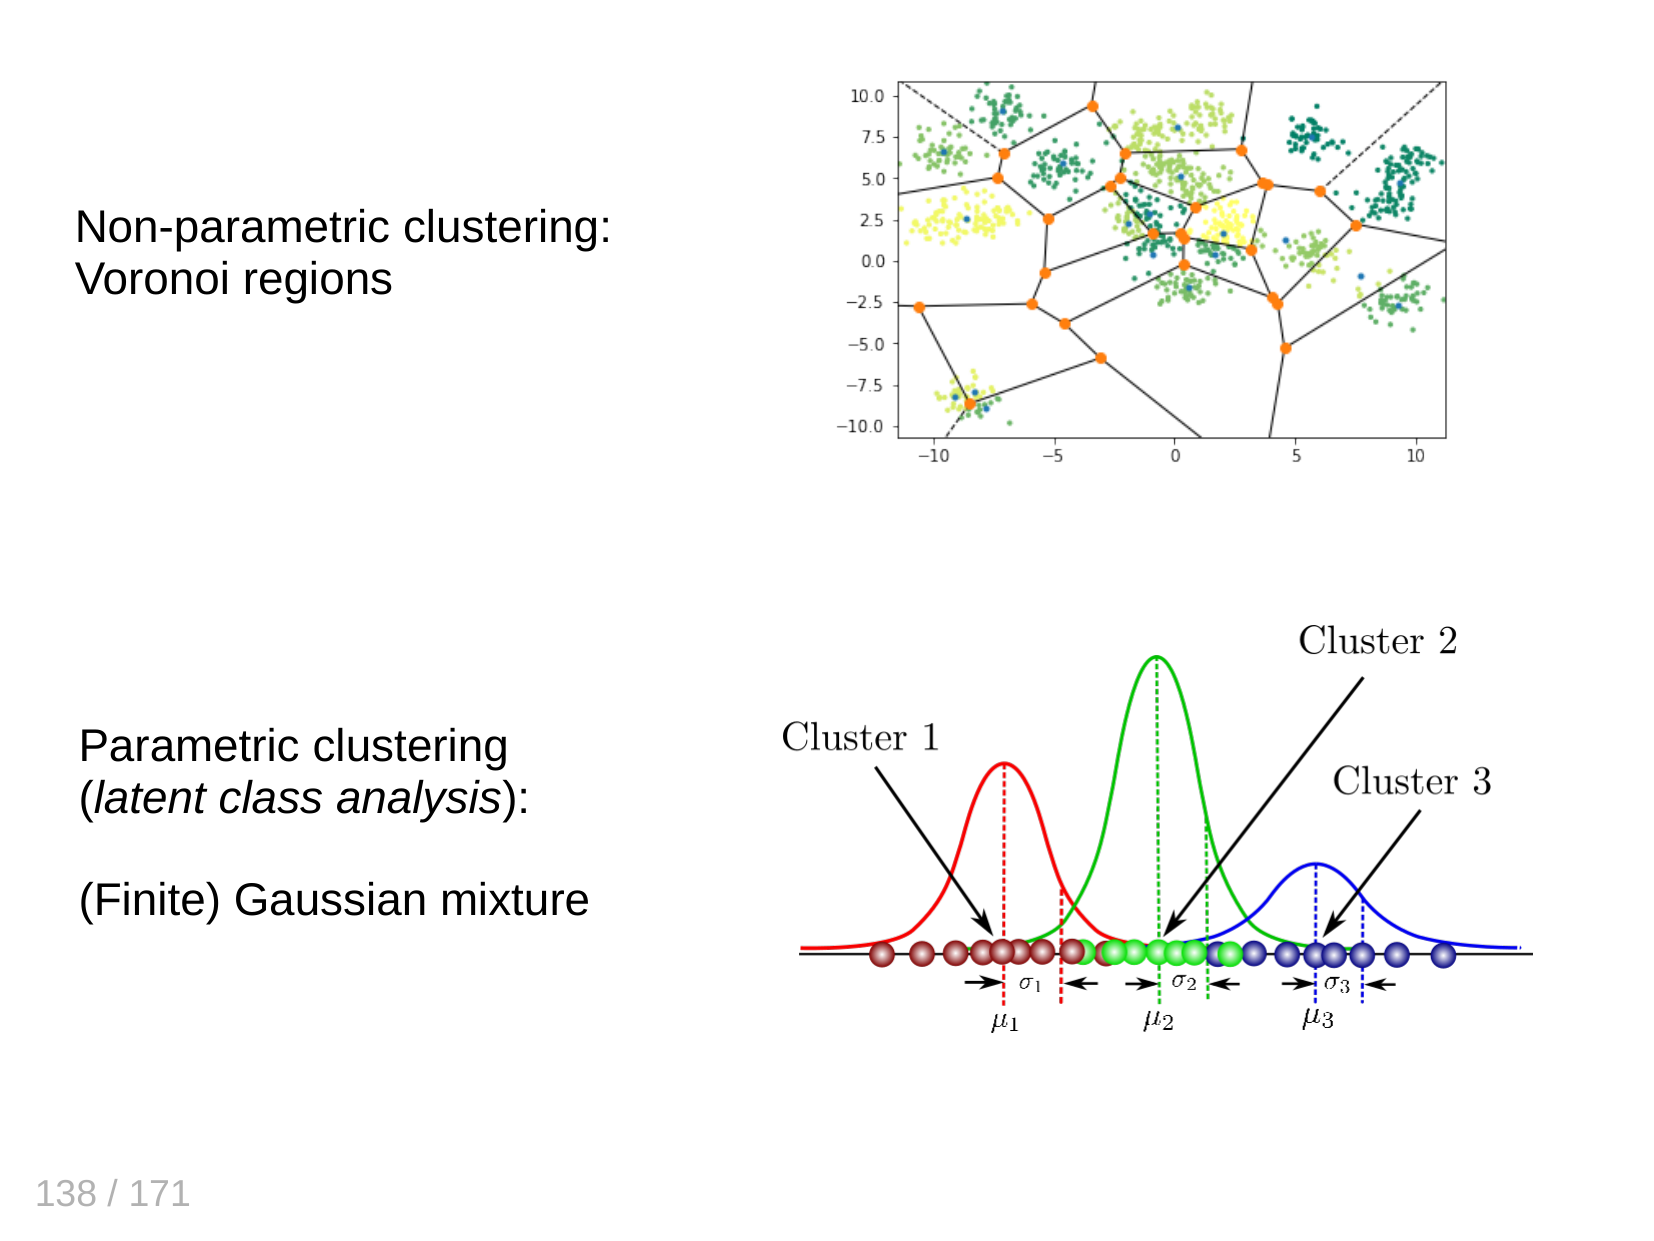

Non-parametric clustering:
Voronoi regions
Parametric clustering
(latent class analysis):
(Finite) Gaussian mixture